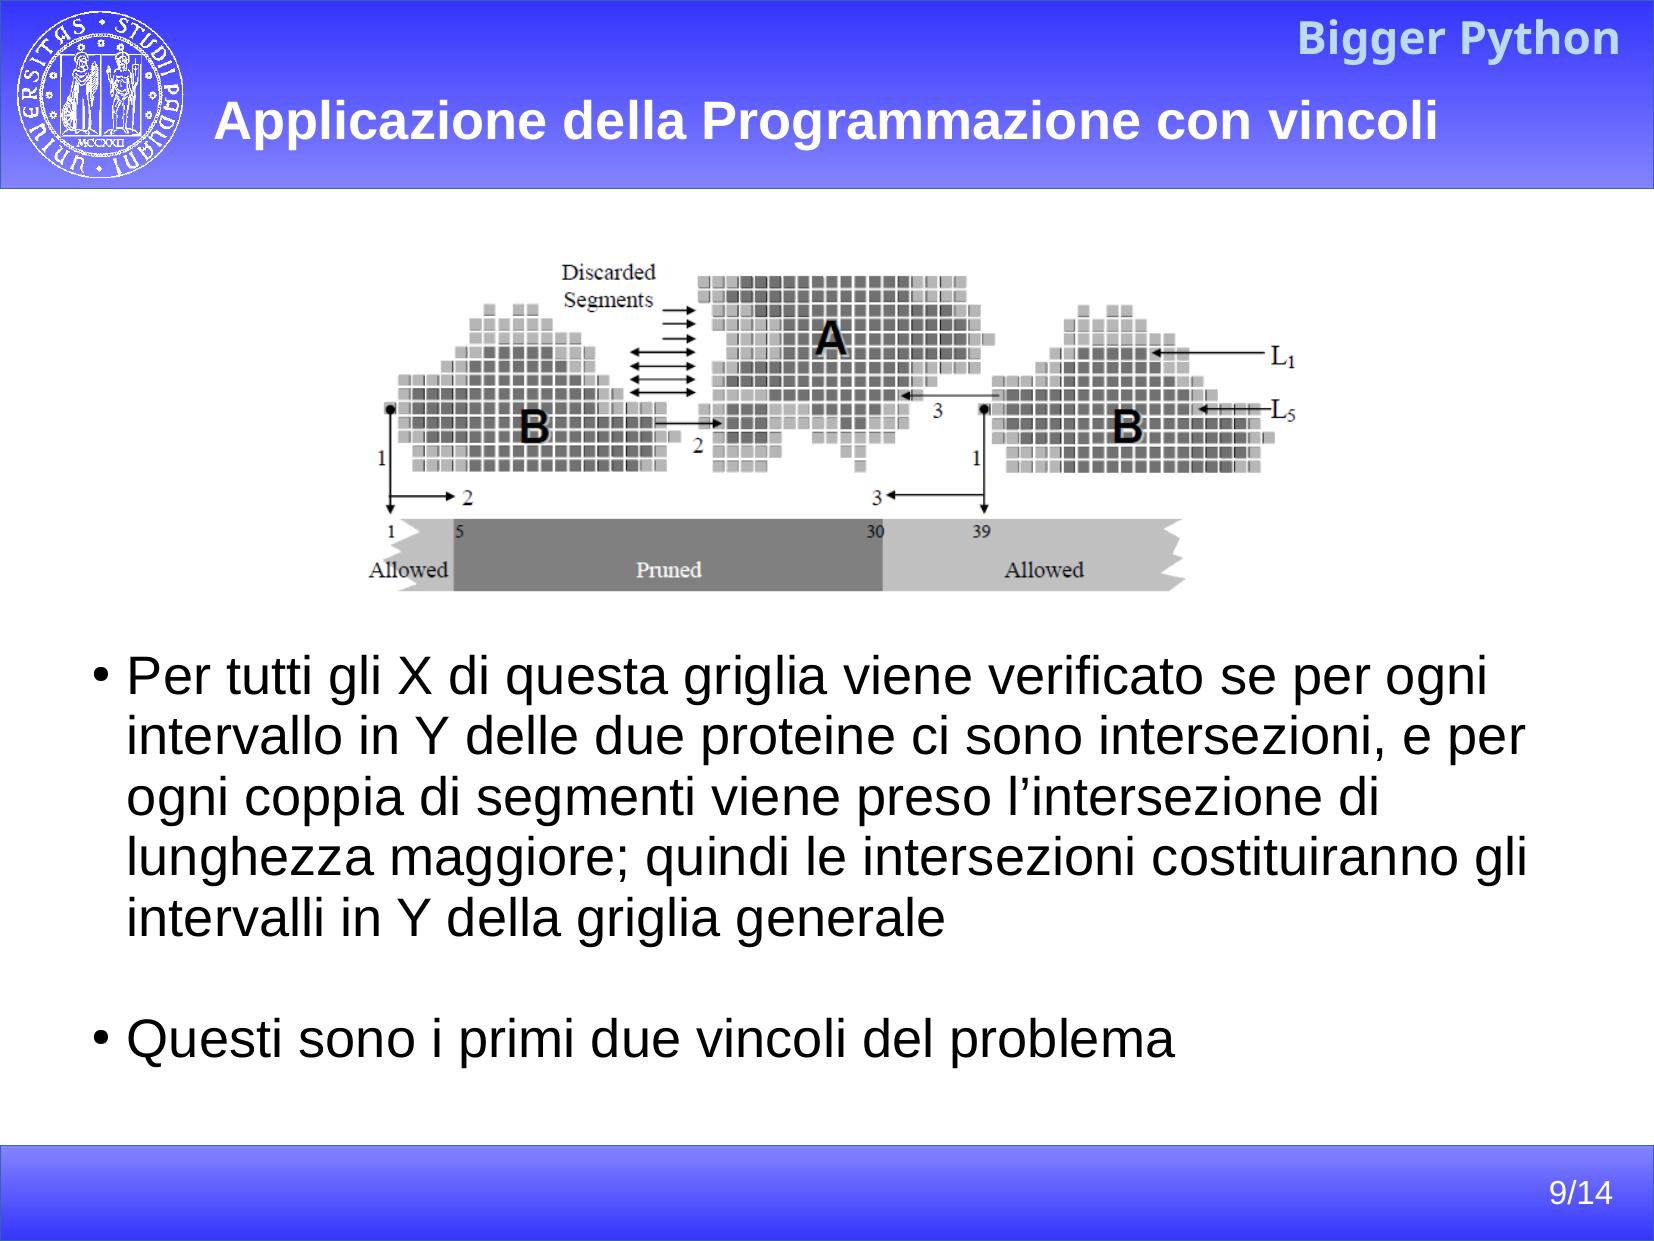

Bigger Python
Applicazione della Programmazione con vincoli
Per tutti gli X di questa griglia viene verificato se per ogni intervallo in Y delle due proteine ci sono intersezioni, e per ogni coppia di segmenti viene preso l’intersezione di lunghezza maggiore; quindi le intersezioni costituiranno gli intervalli in Y della griglia generale
Questi sono i primi due vincoli del problema
9/14